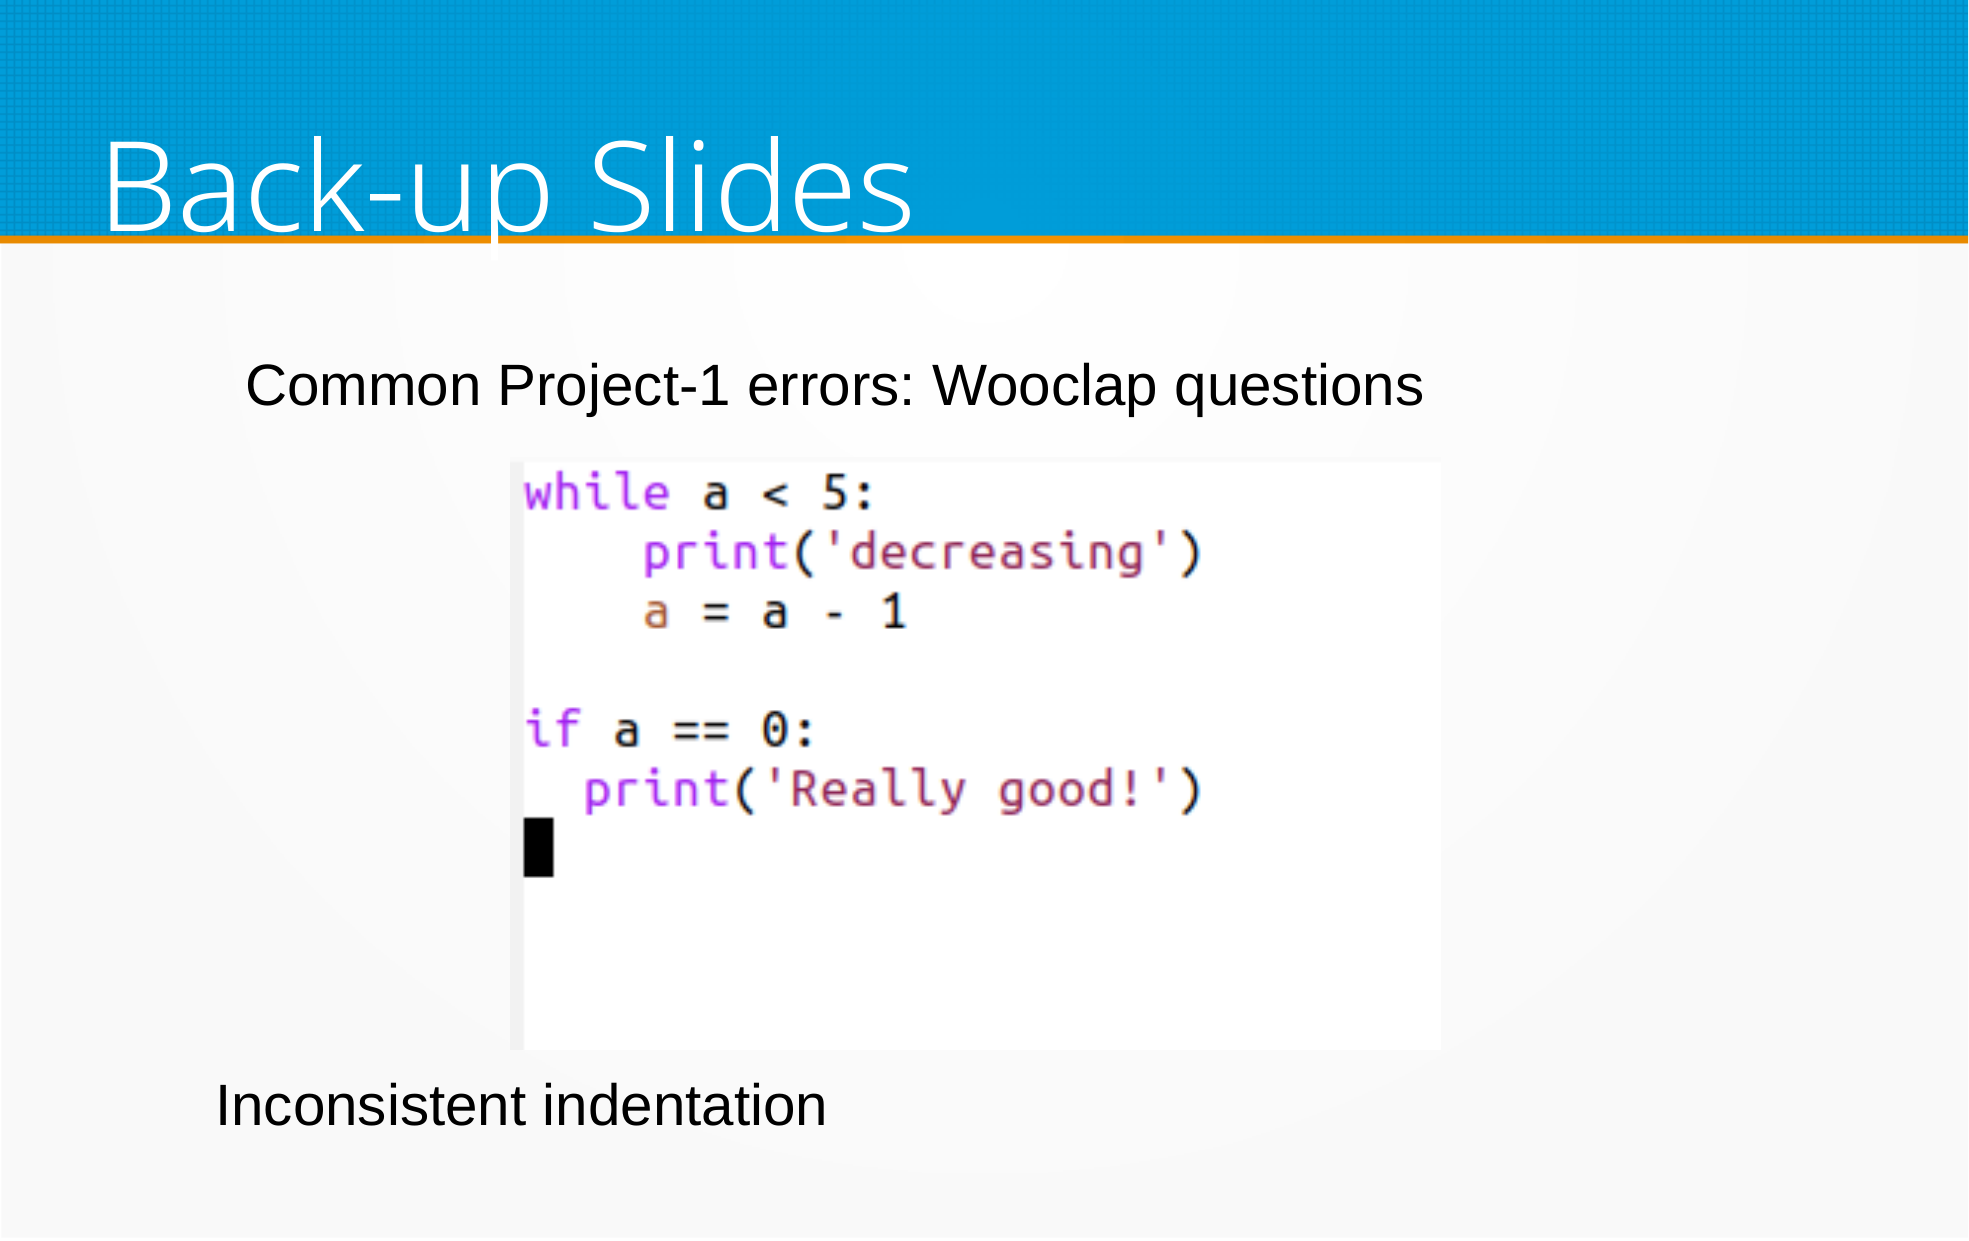

# Back-up Slides
Common Project-1 errors: Wooclap questions
Inconsistent indentation